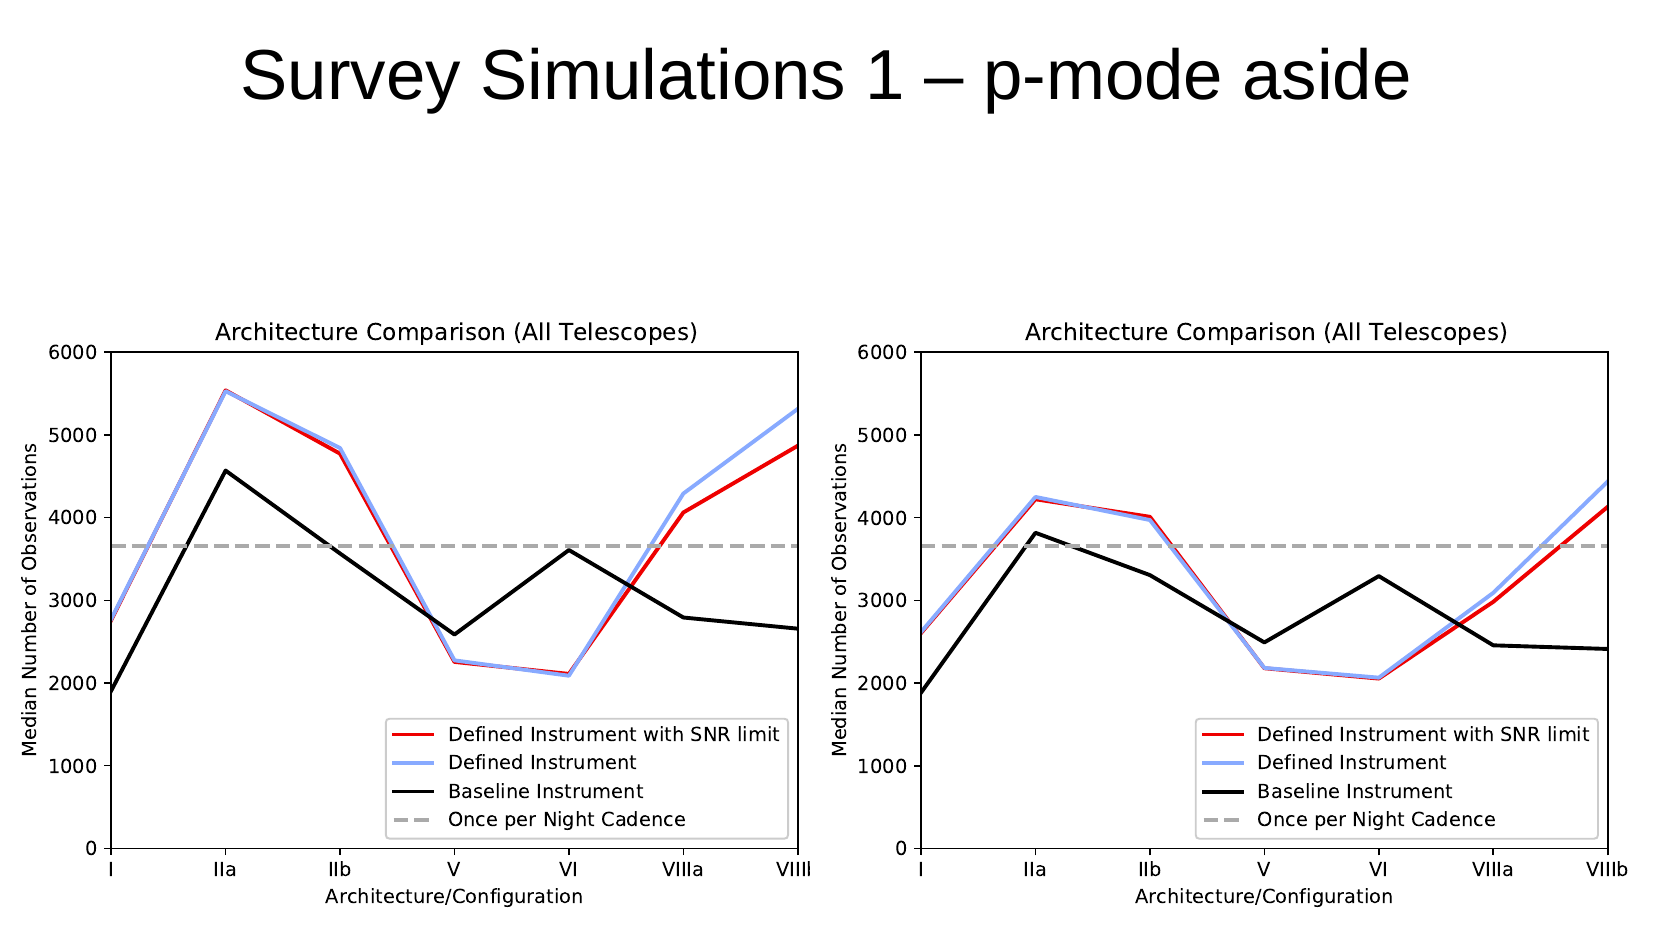

# Survey Simulations 1 – p-mode aside